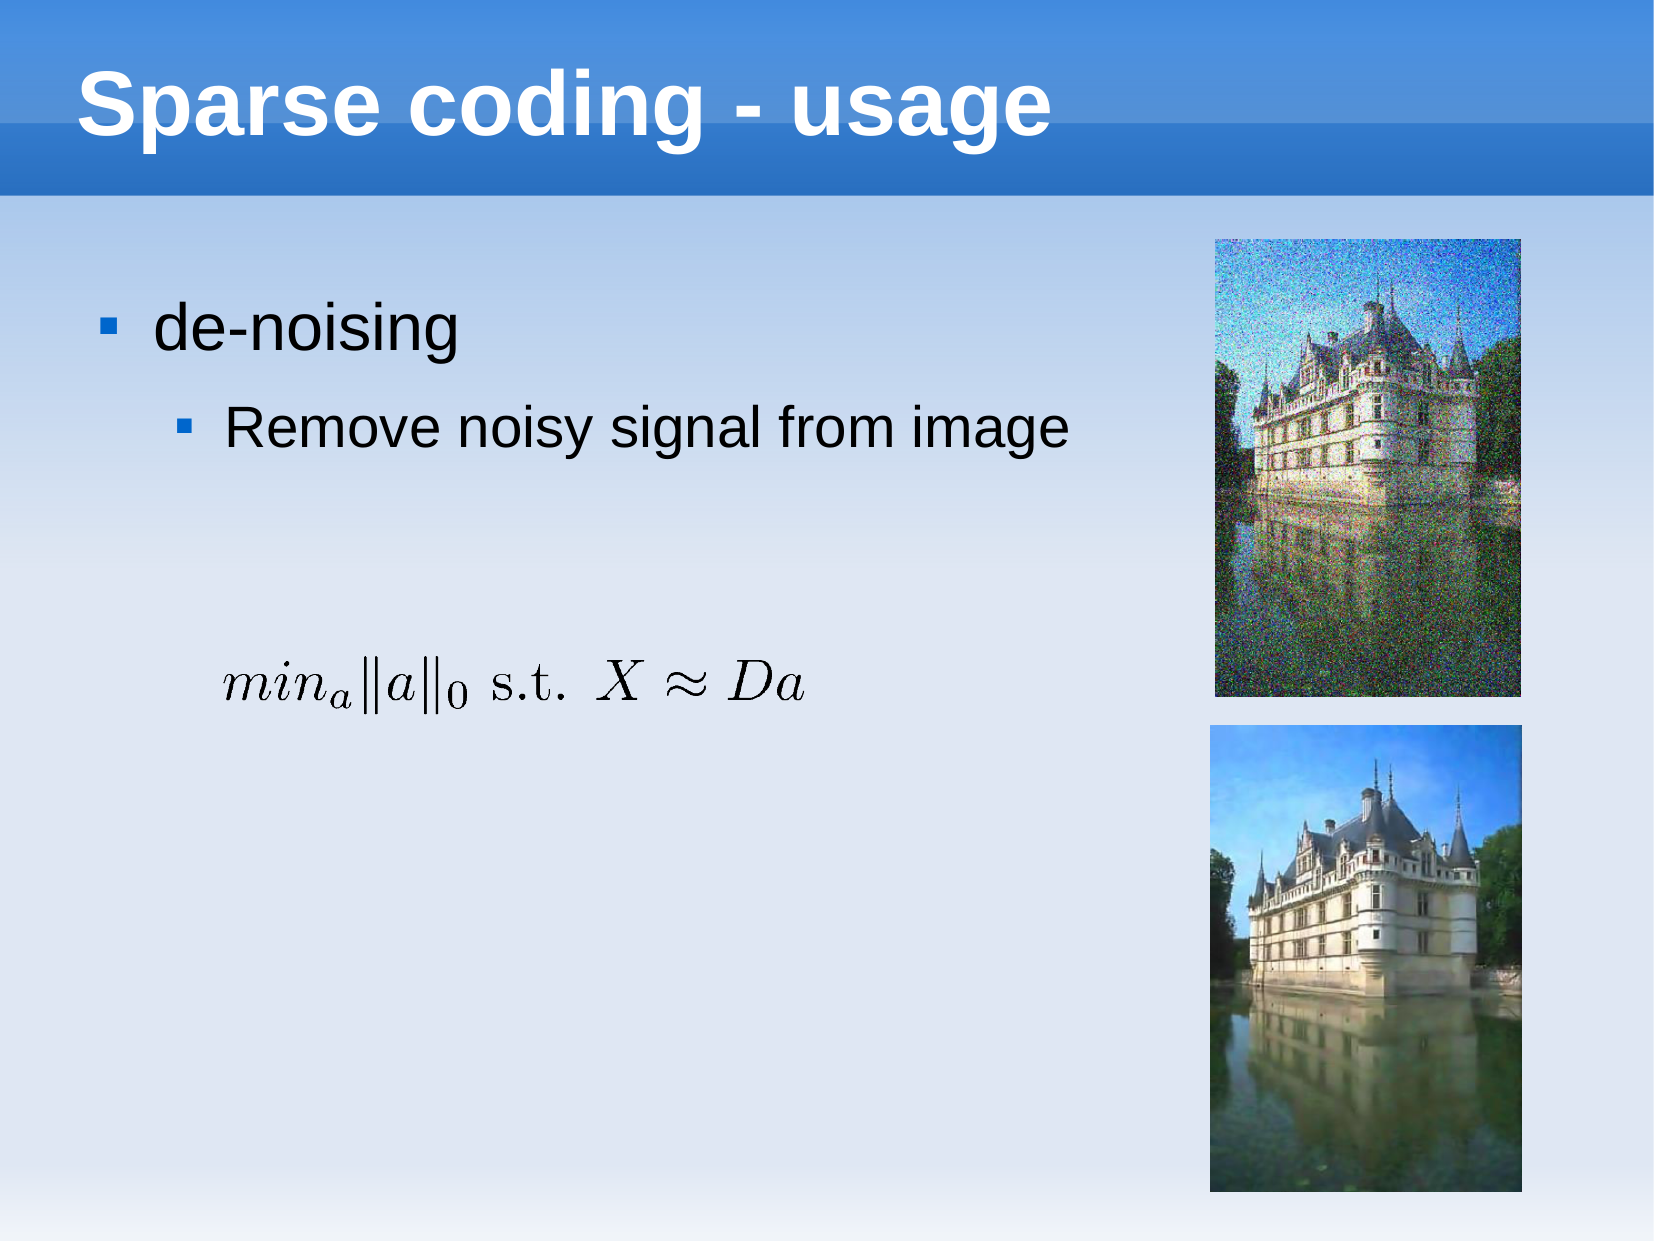

# Sparse coding - usage
de-noising
Remove noisy signal from image